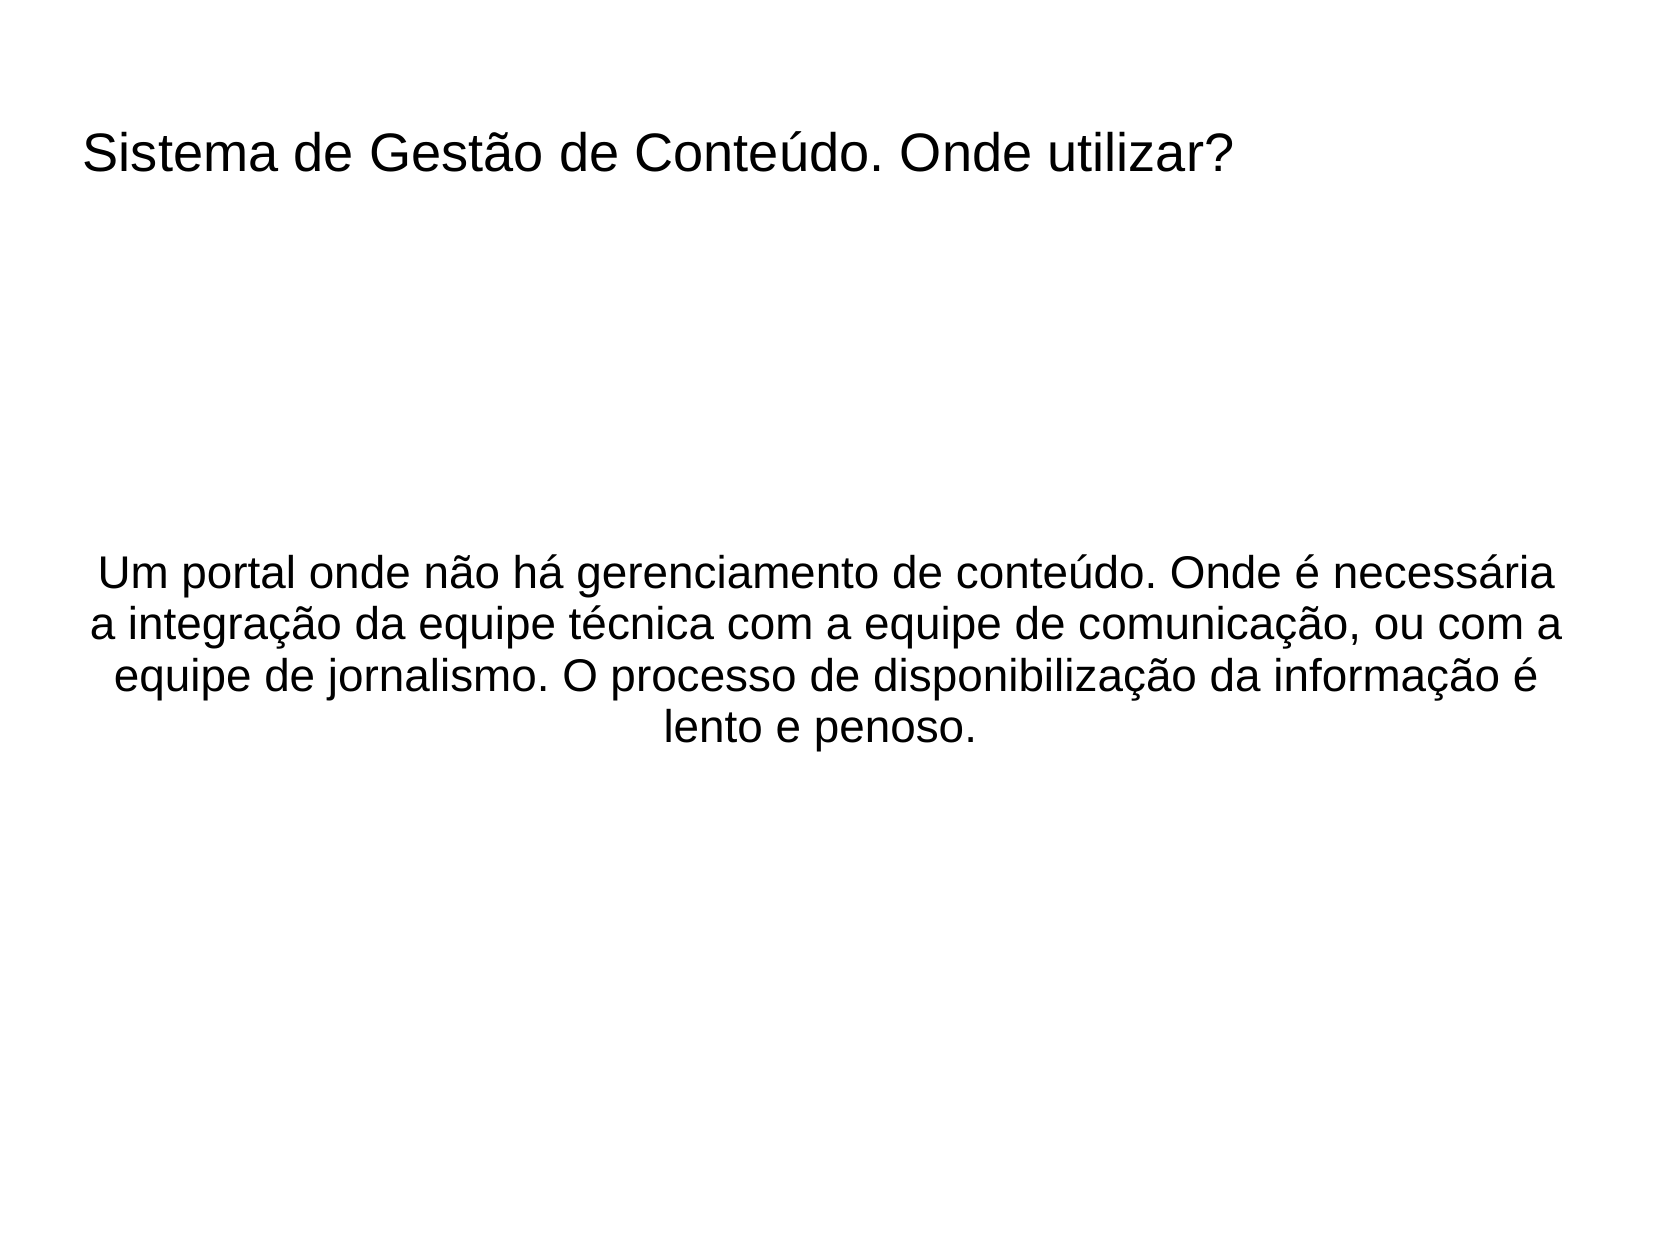

# Sistema de Gestão de Conteúdo. Onde utilizar?
Um portal onde não há gerenciamento de conteúdo. Onde é necessária a integração da equipe técnica com a equipe de comunicação, ou com a equipe de jornalismo. O processo de disponibilização da informação é lento e penoso.